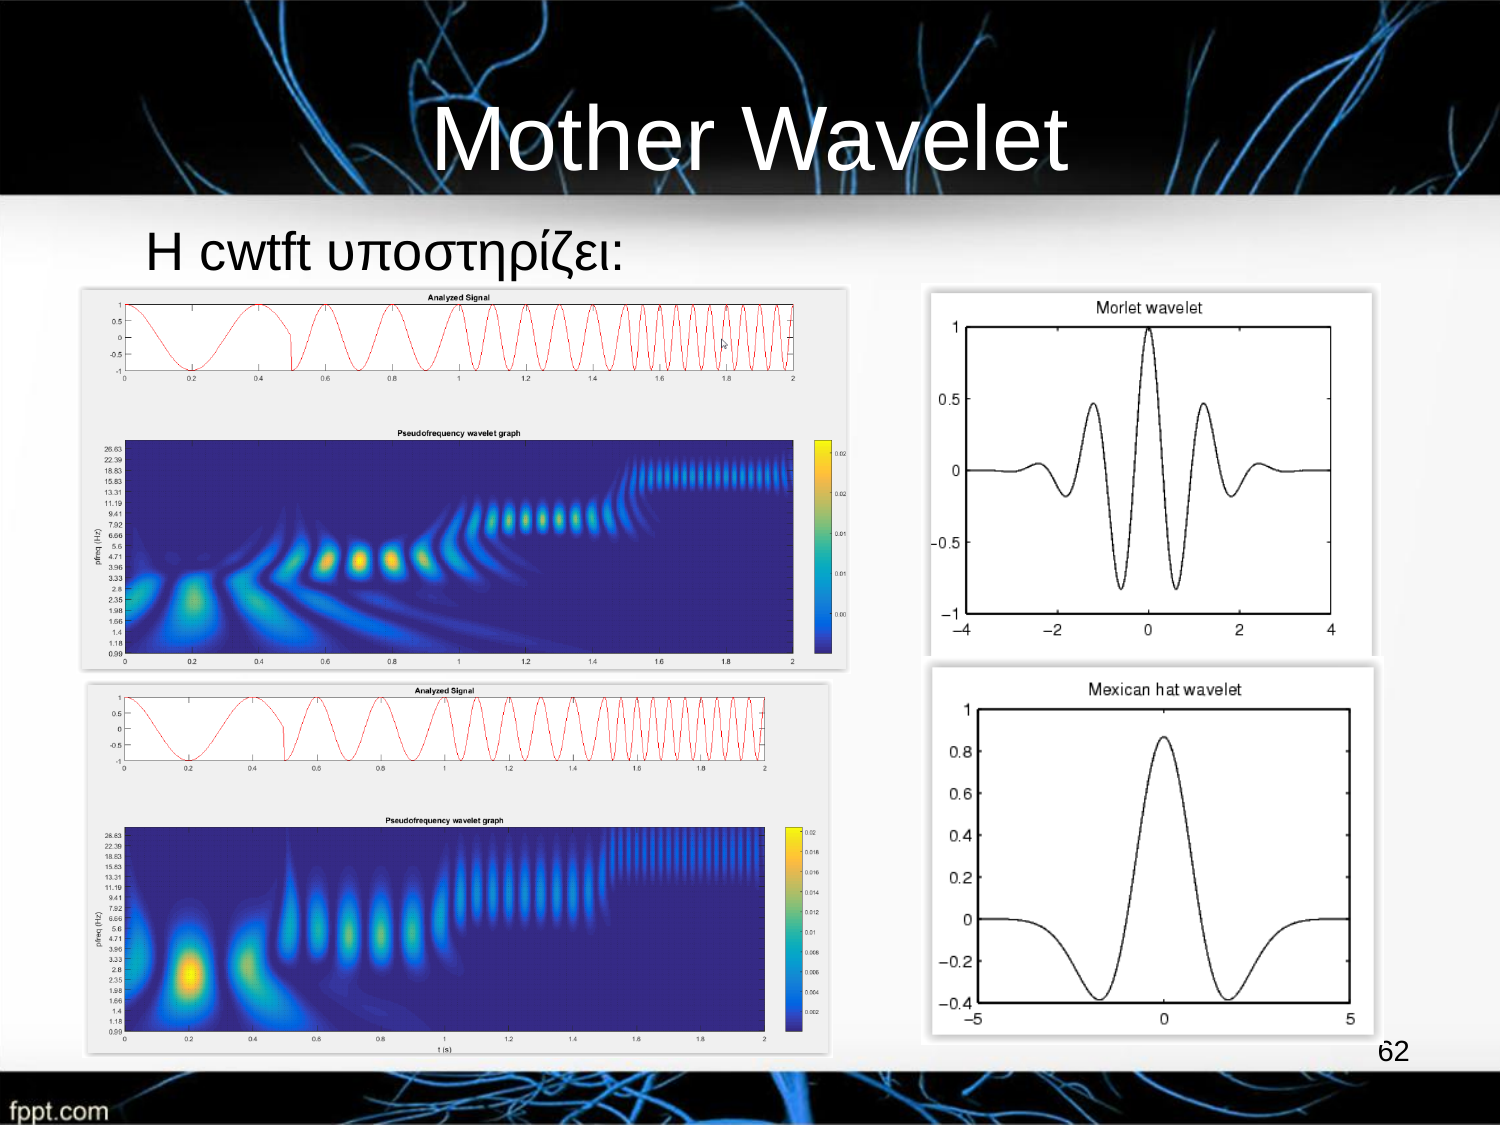

# Mother Wavelet
Η cwtft υποστηρίζει:
62